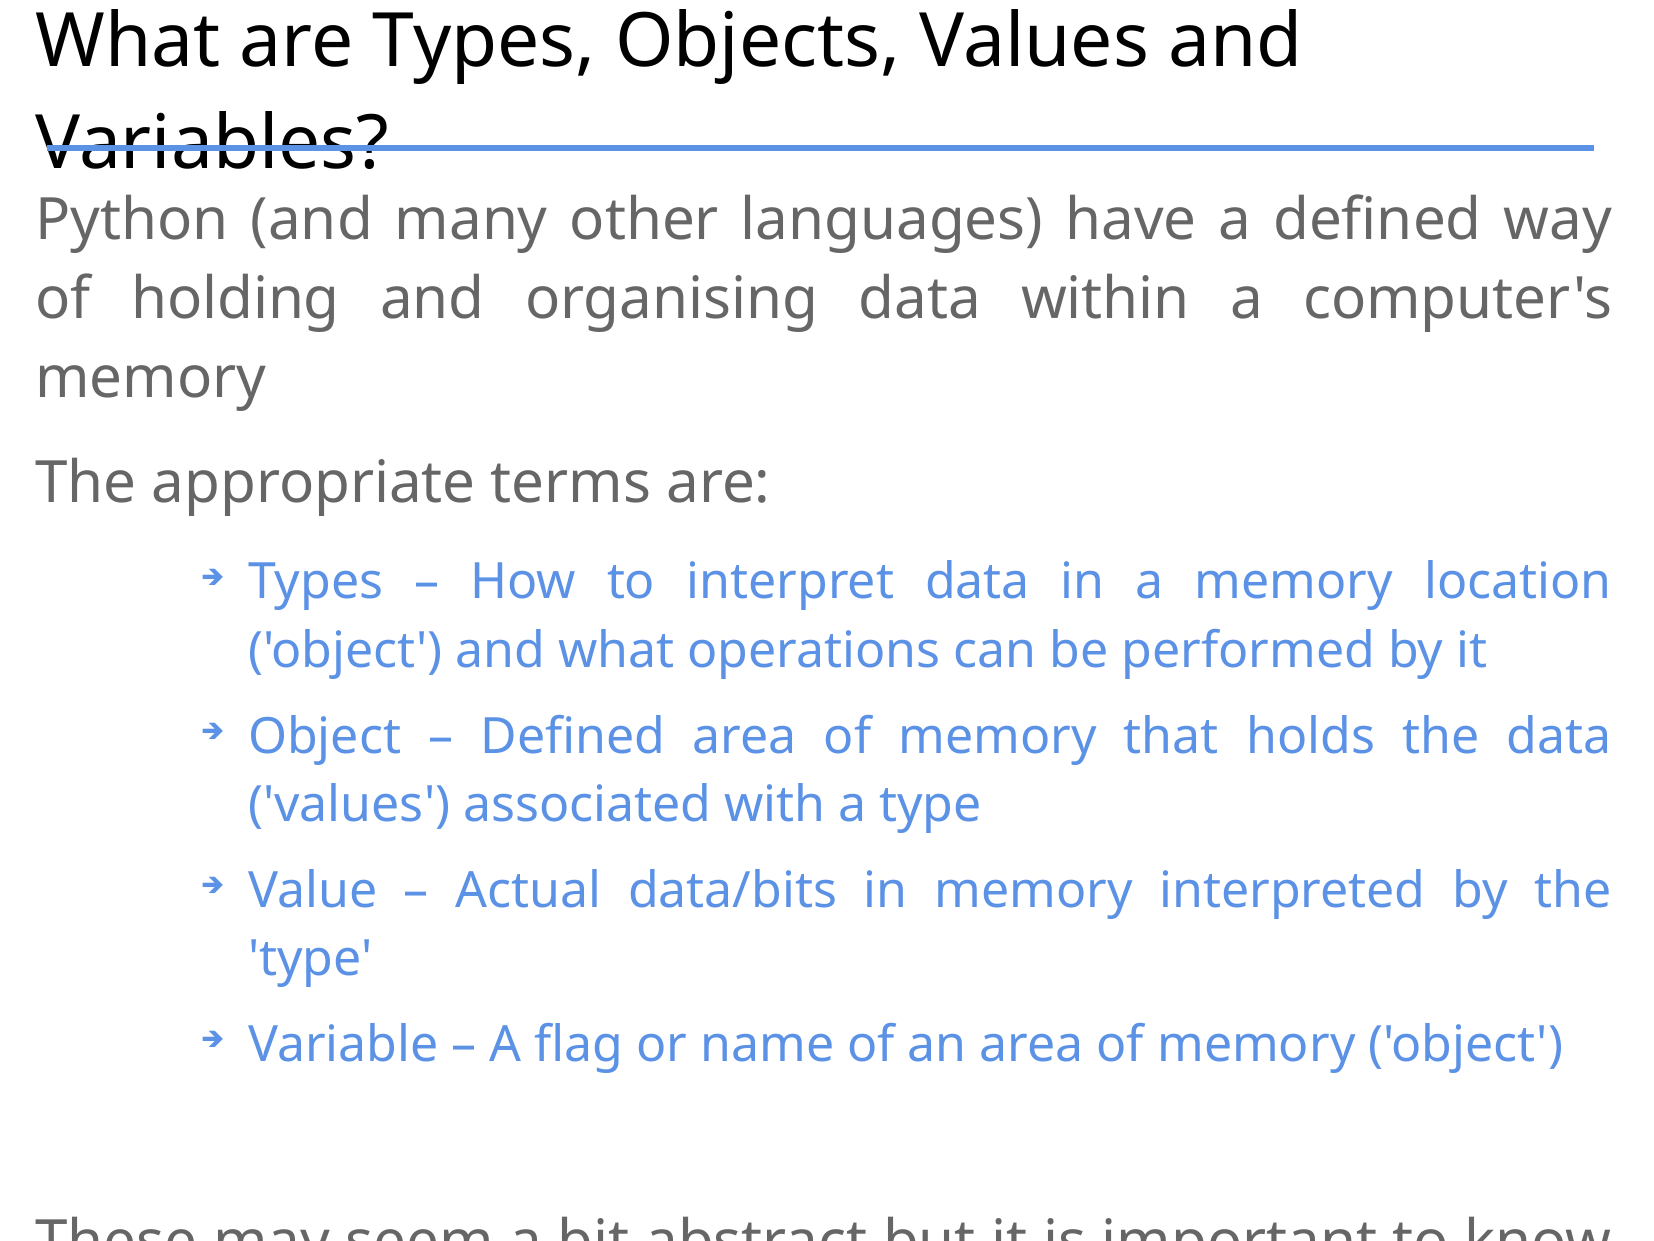

What are Types, Objects, Values and Variables?
# Python (and many other languages) have a defined way of holding and organising data within a computer's memory
The appropriate terms are:
Types – How to interpret data in a memory location ('object') and what operations can be performed by it
Object – Defined area of memory that holds the data ('values') associated with a type
Value – Actual data/bits in memory interpreted by the 'type'
Variable – A flag or name of an area of memory ('object')
These may seem a bit abstract but it is important to know the difference as we progress to avoid confusion later!